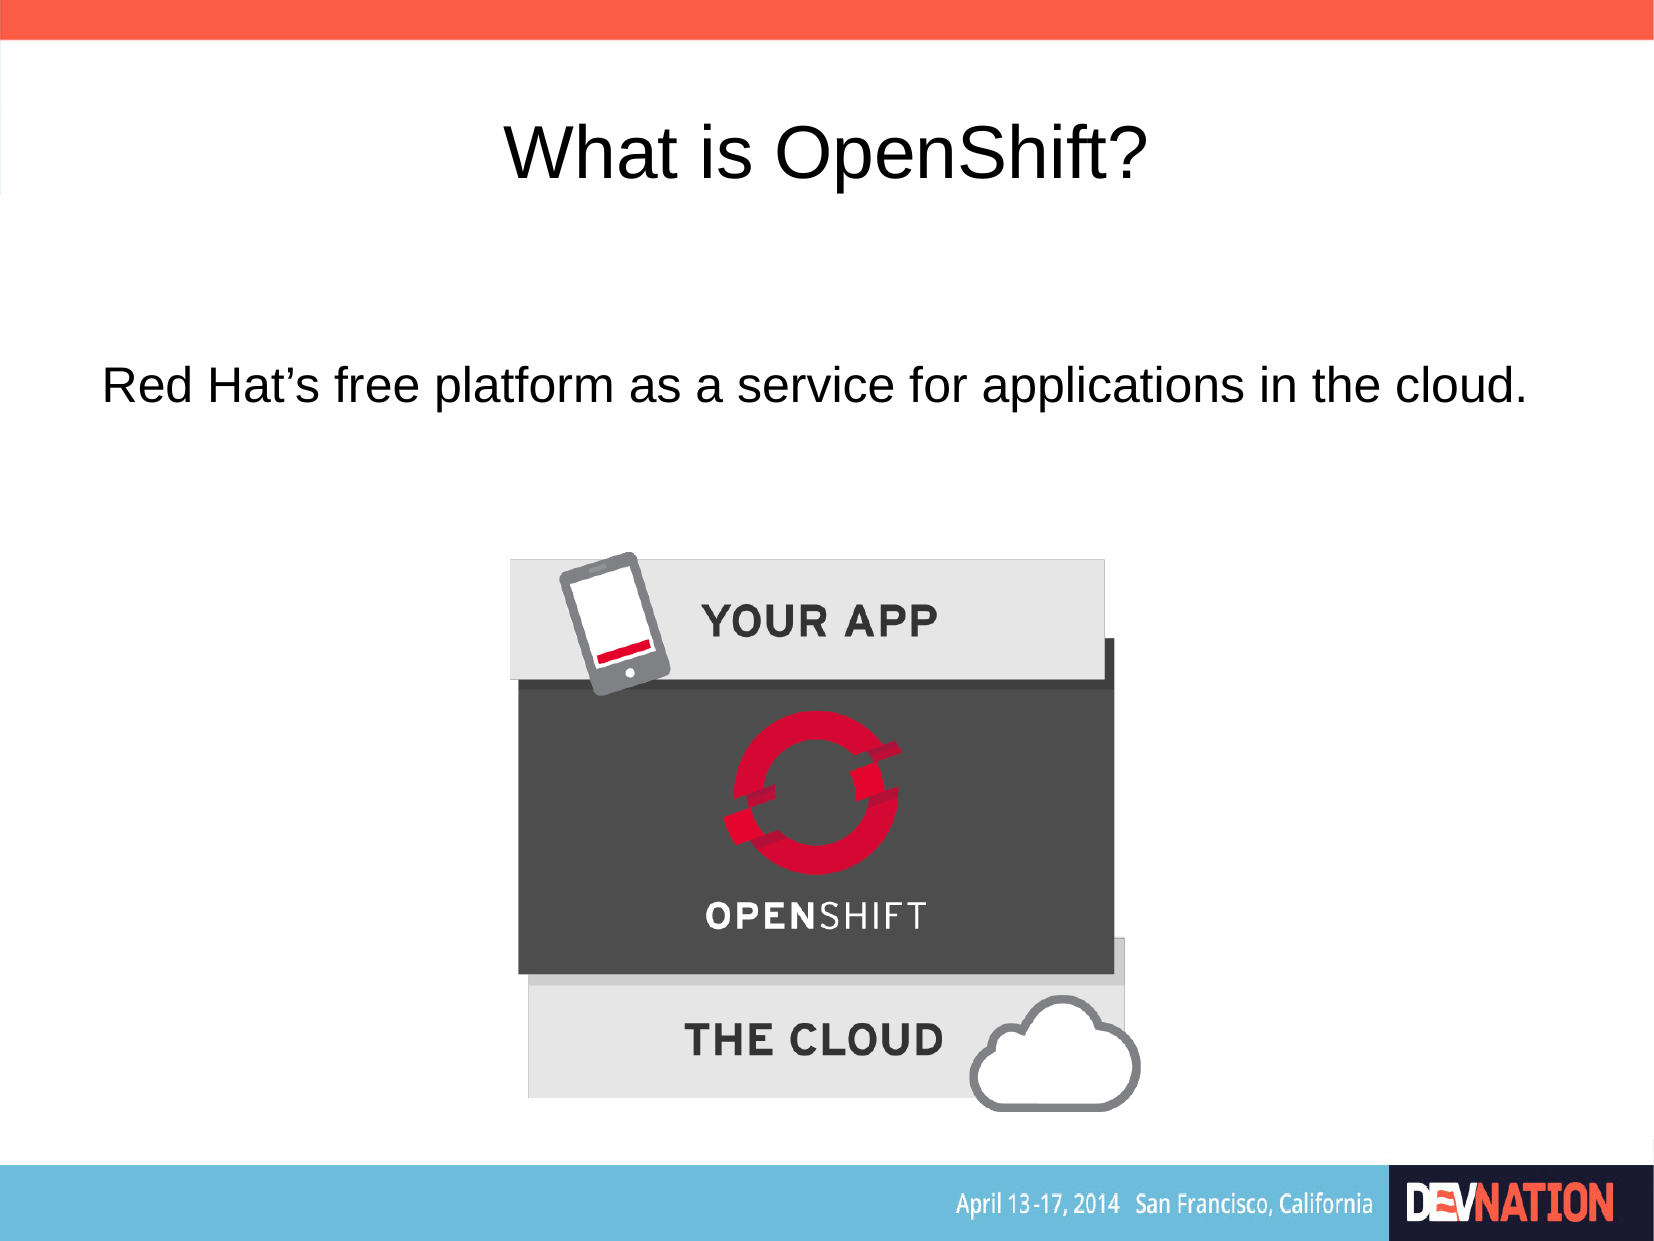

# What is OpenShift?
Red Hat’s free platform as a service for applications in the cloud.